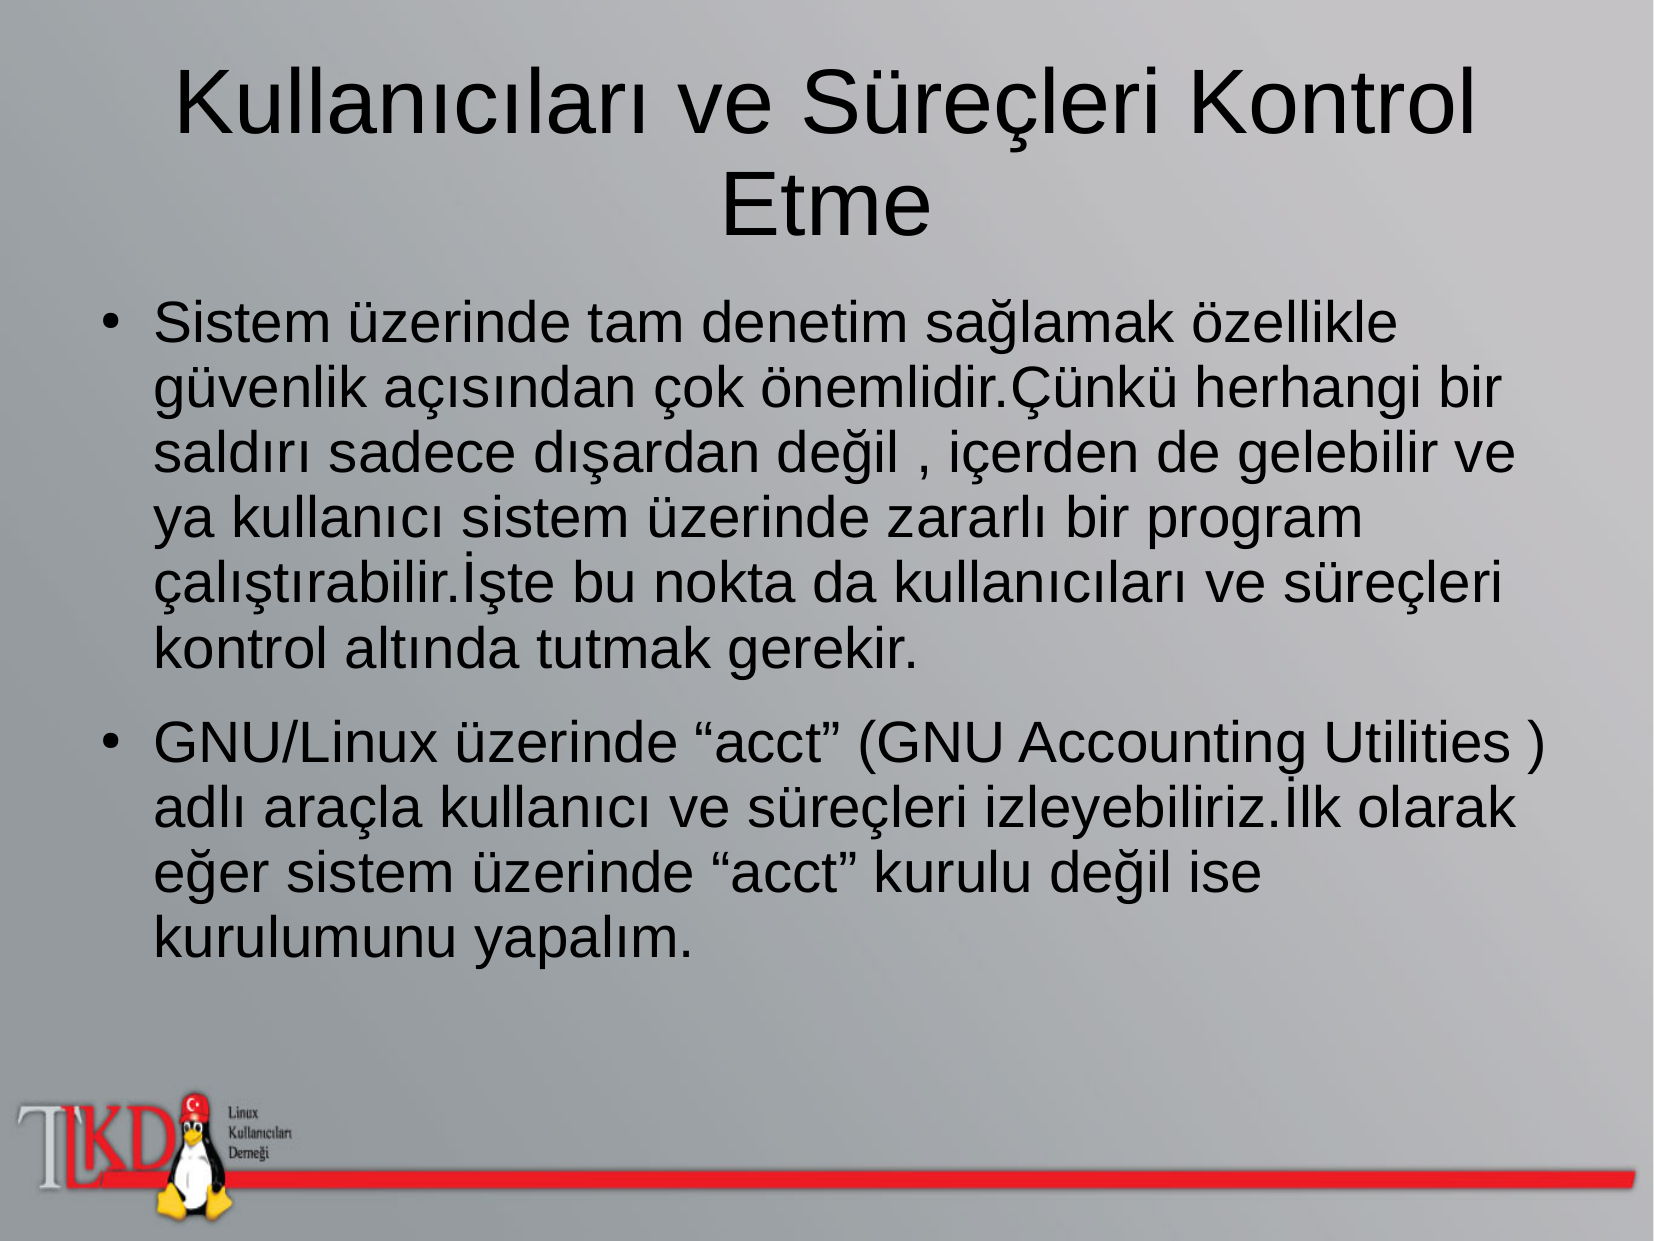

# Kullanıcıları ve Süreçleri Kontrol Etme
Sistem üzerinde tam denetim sağlamak özellikle güvenlik açısından çok önemlidir.Çünkü herhangi bir saldırı sadece dışardan değil , içerden de gelebilir ve ya kullanıcı sistem üzerinde zararlı bir program çalıştırabilir.İşte bu nokta da kullanıcıları ve süreçleri kontrol altında tutmak gerekir.
GNU/Linux üzerinde “acct” (GNU Accounting Utilities ) adlı araçla kullanıcı ve süreçleri izleyebiliriz.İlk olarak eğer sistem üzerinde “acct” kurulu değil ise kurulumunu yapalım.